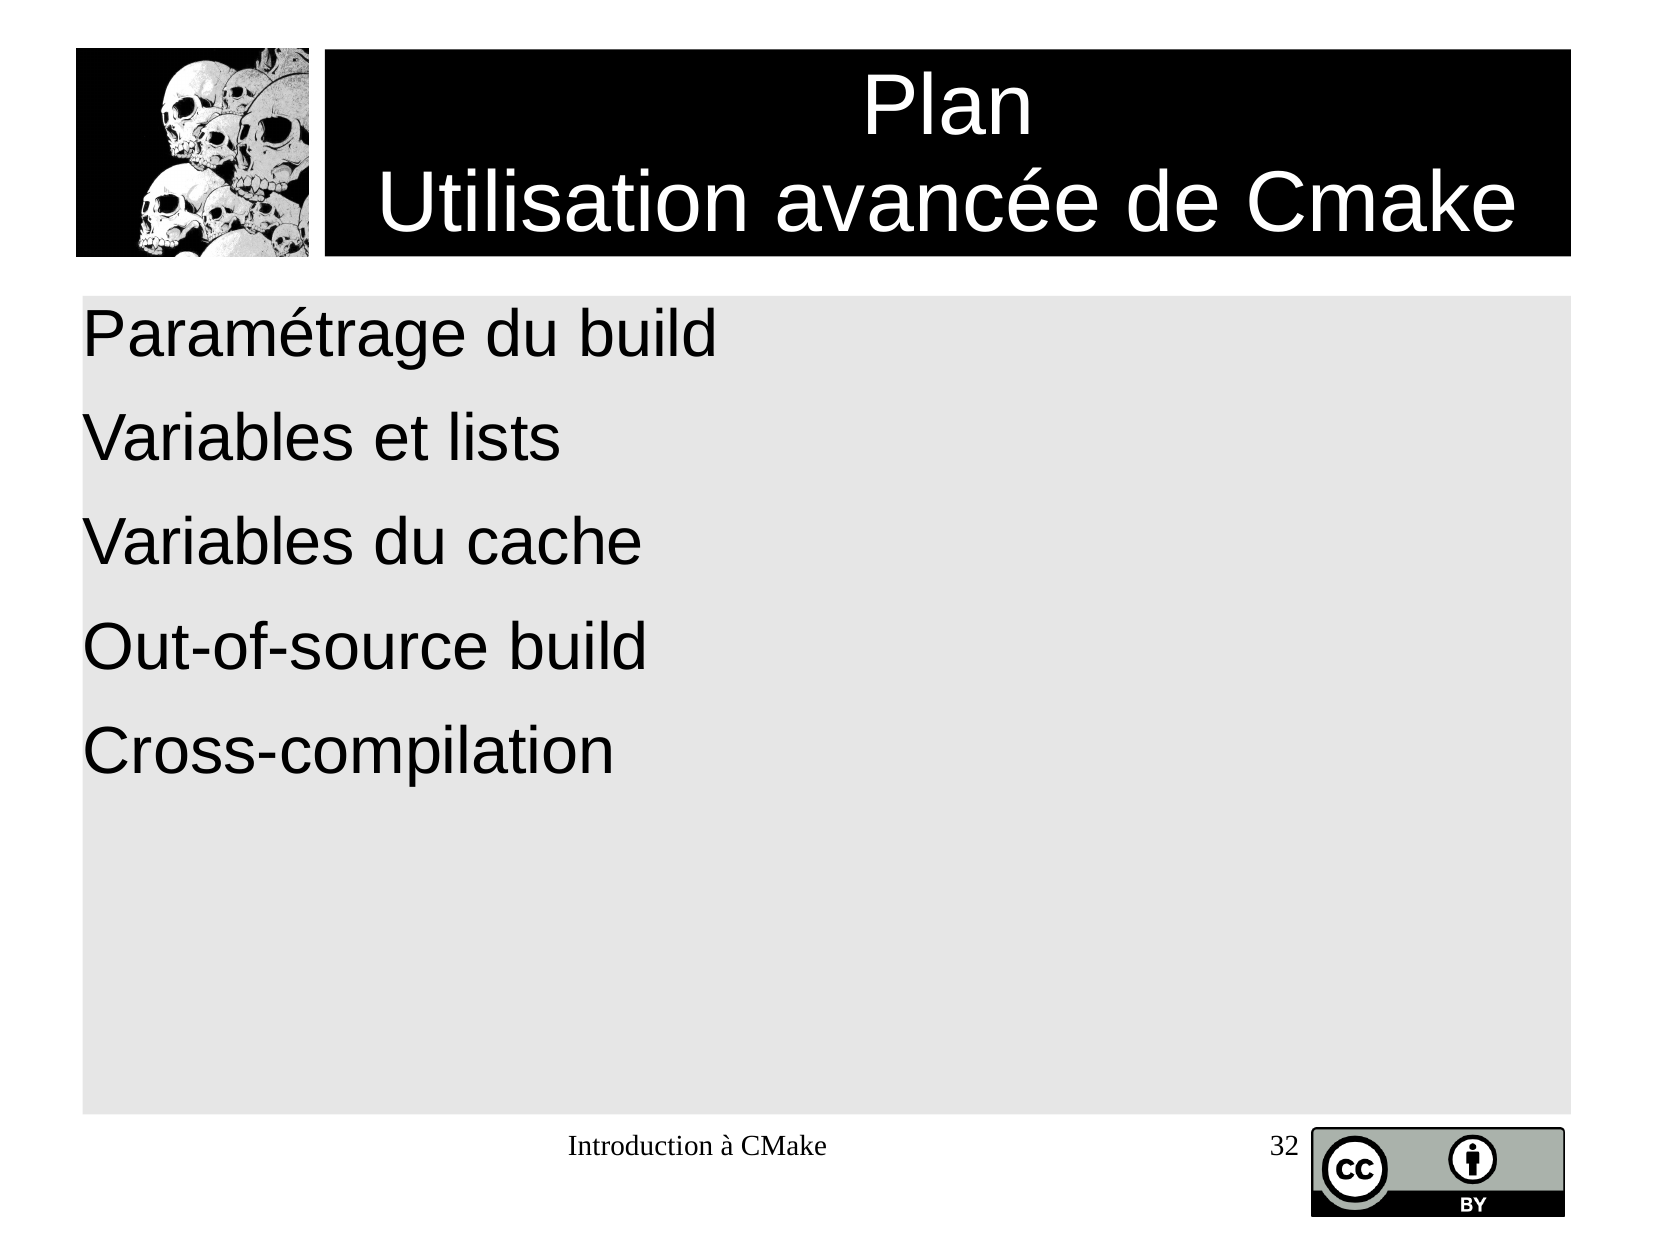

# Plan Utilisation avancée de Cmake
Paramétrage du build
Variables et lists
Variables du cache
Out-of-source build
Cross-compilation
Introduction à CMake
32